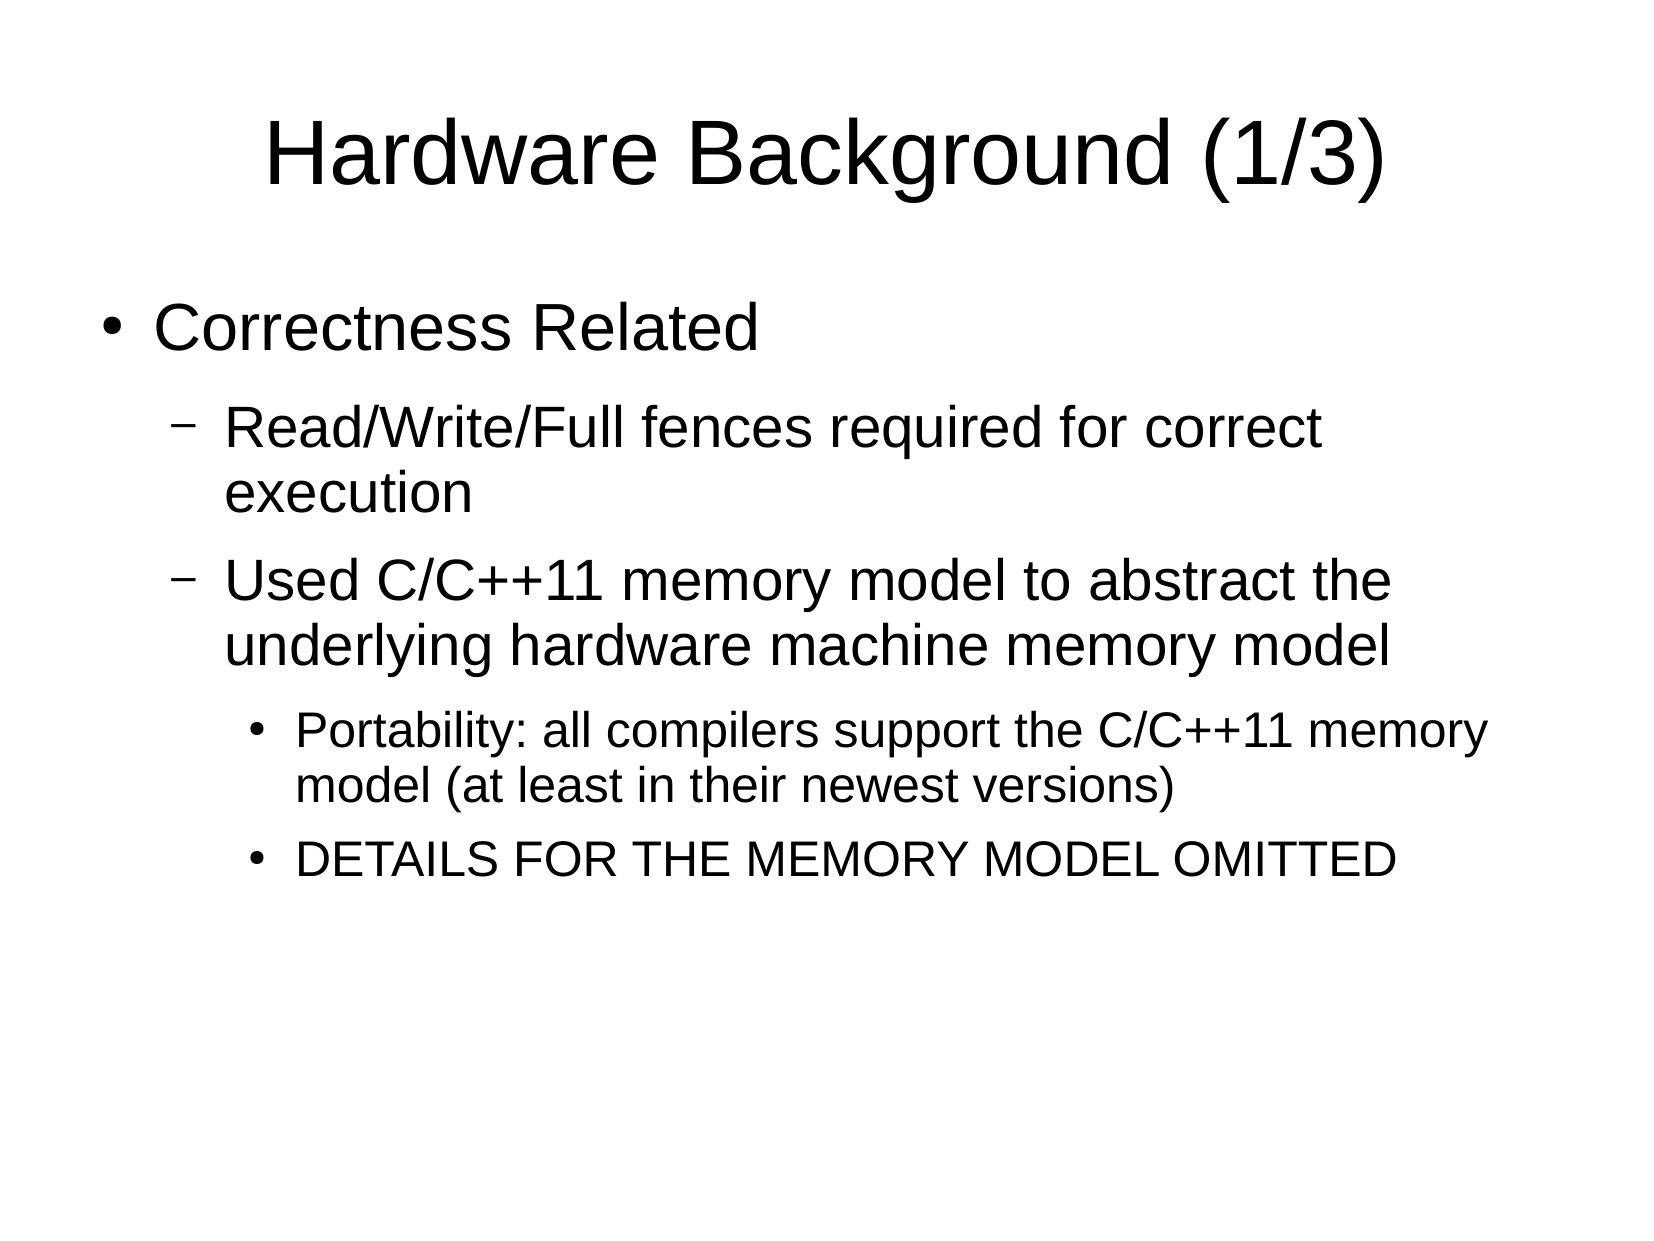

# Hardware Background (1/3)
Correctness Related
Read/Write/Full fences required for correct execution
Used C/C++11 memory model to abstract the underlying hardware machine memory model
Portability: all compilers support the C/C++11 memory model (at least in their newest versions)
DETAILS FOR THE MEMORY MODEL OMITTED